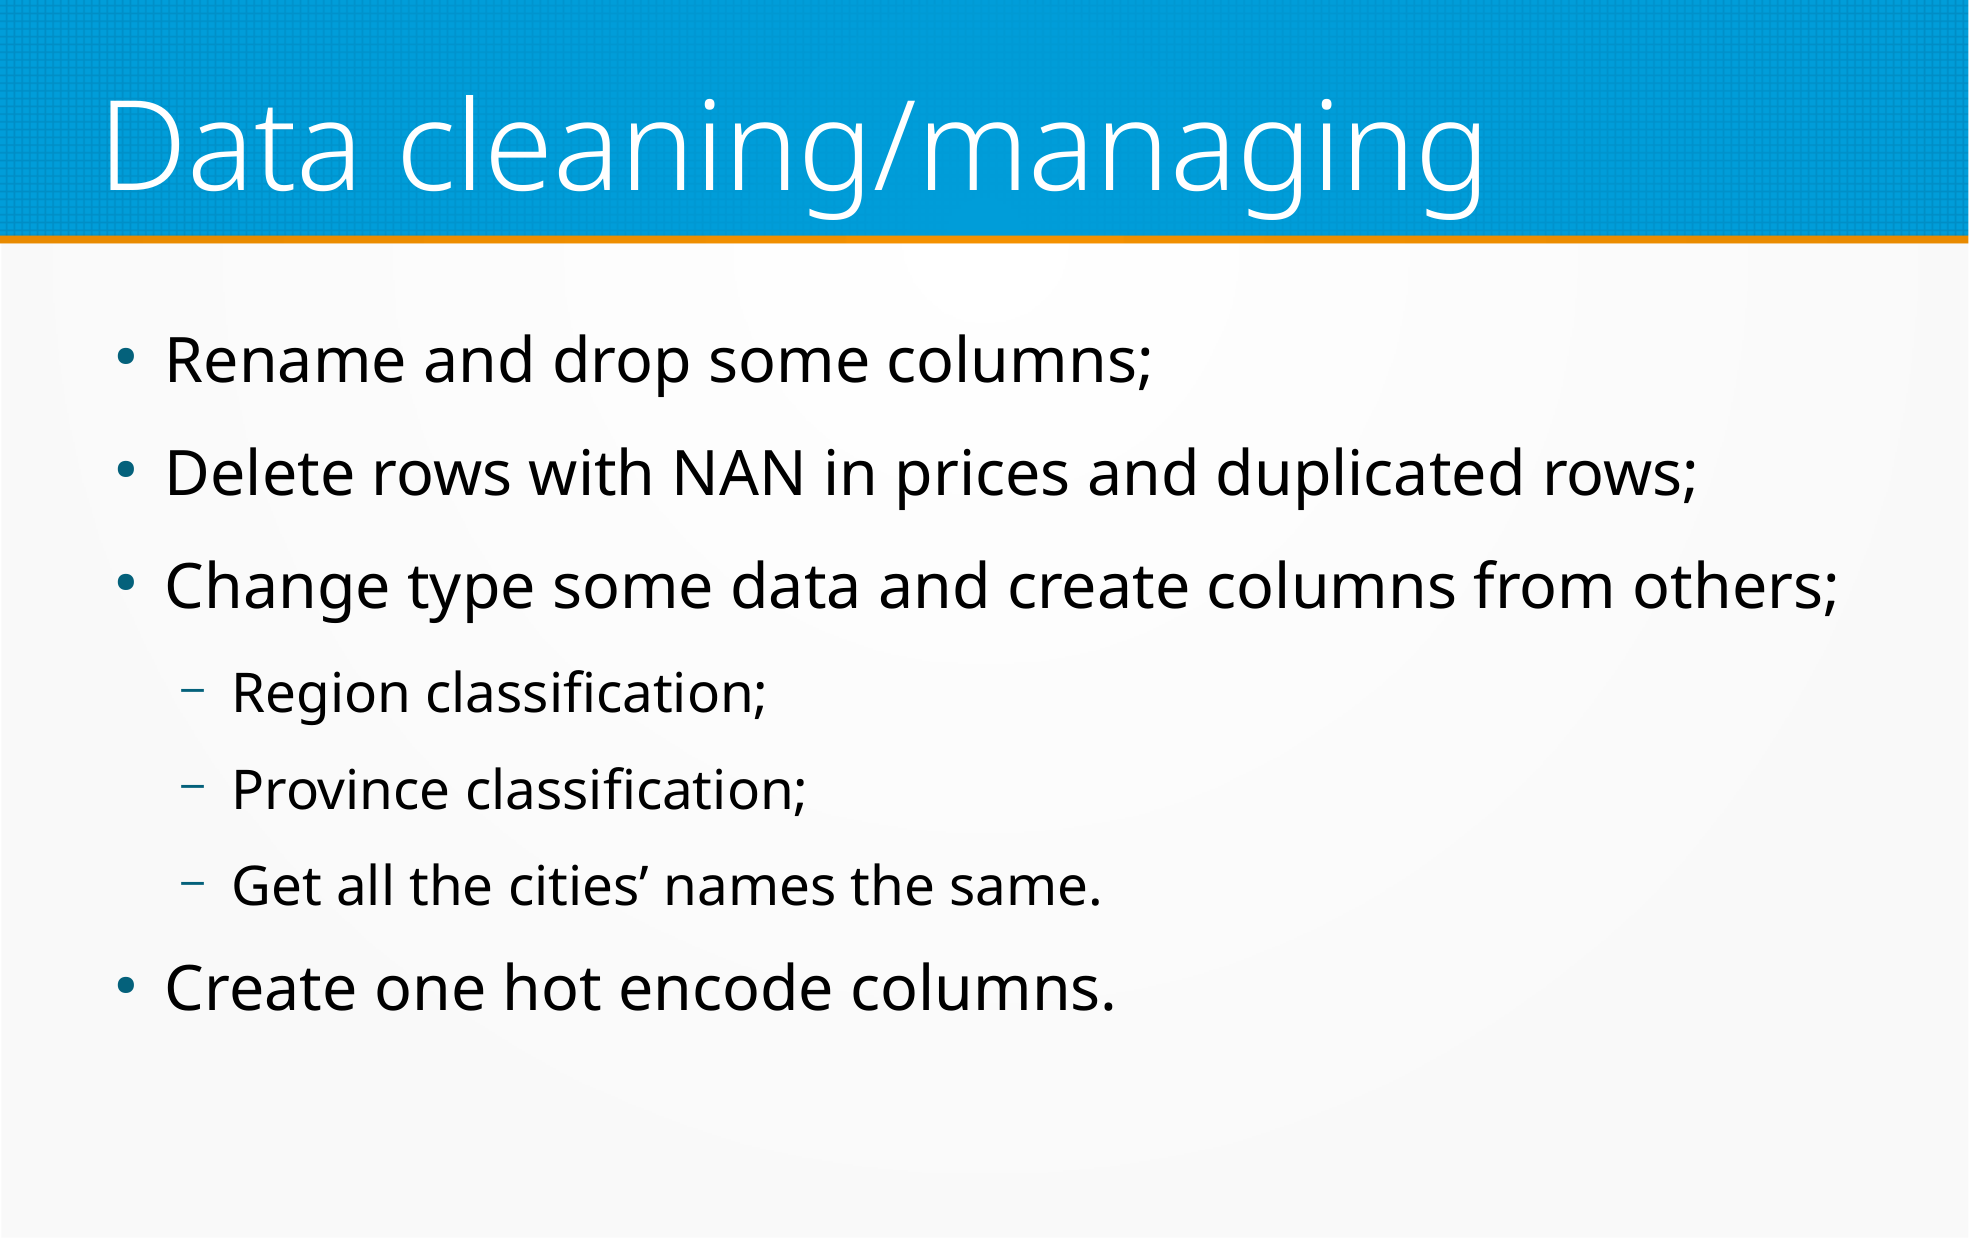

# Data cleaning/managing
Rename and drop some columns;
Delete rows with NAN in prices and duplicated rows;
Change type some data and create columns from others;
Region classification;
Province classification;
Get all the cities’ names the same.
Create one hot encode columns.